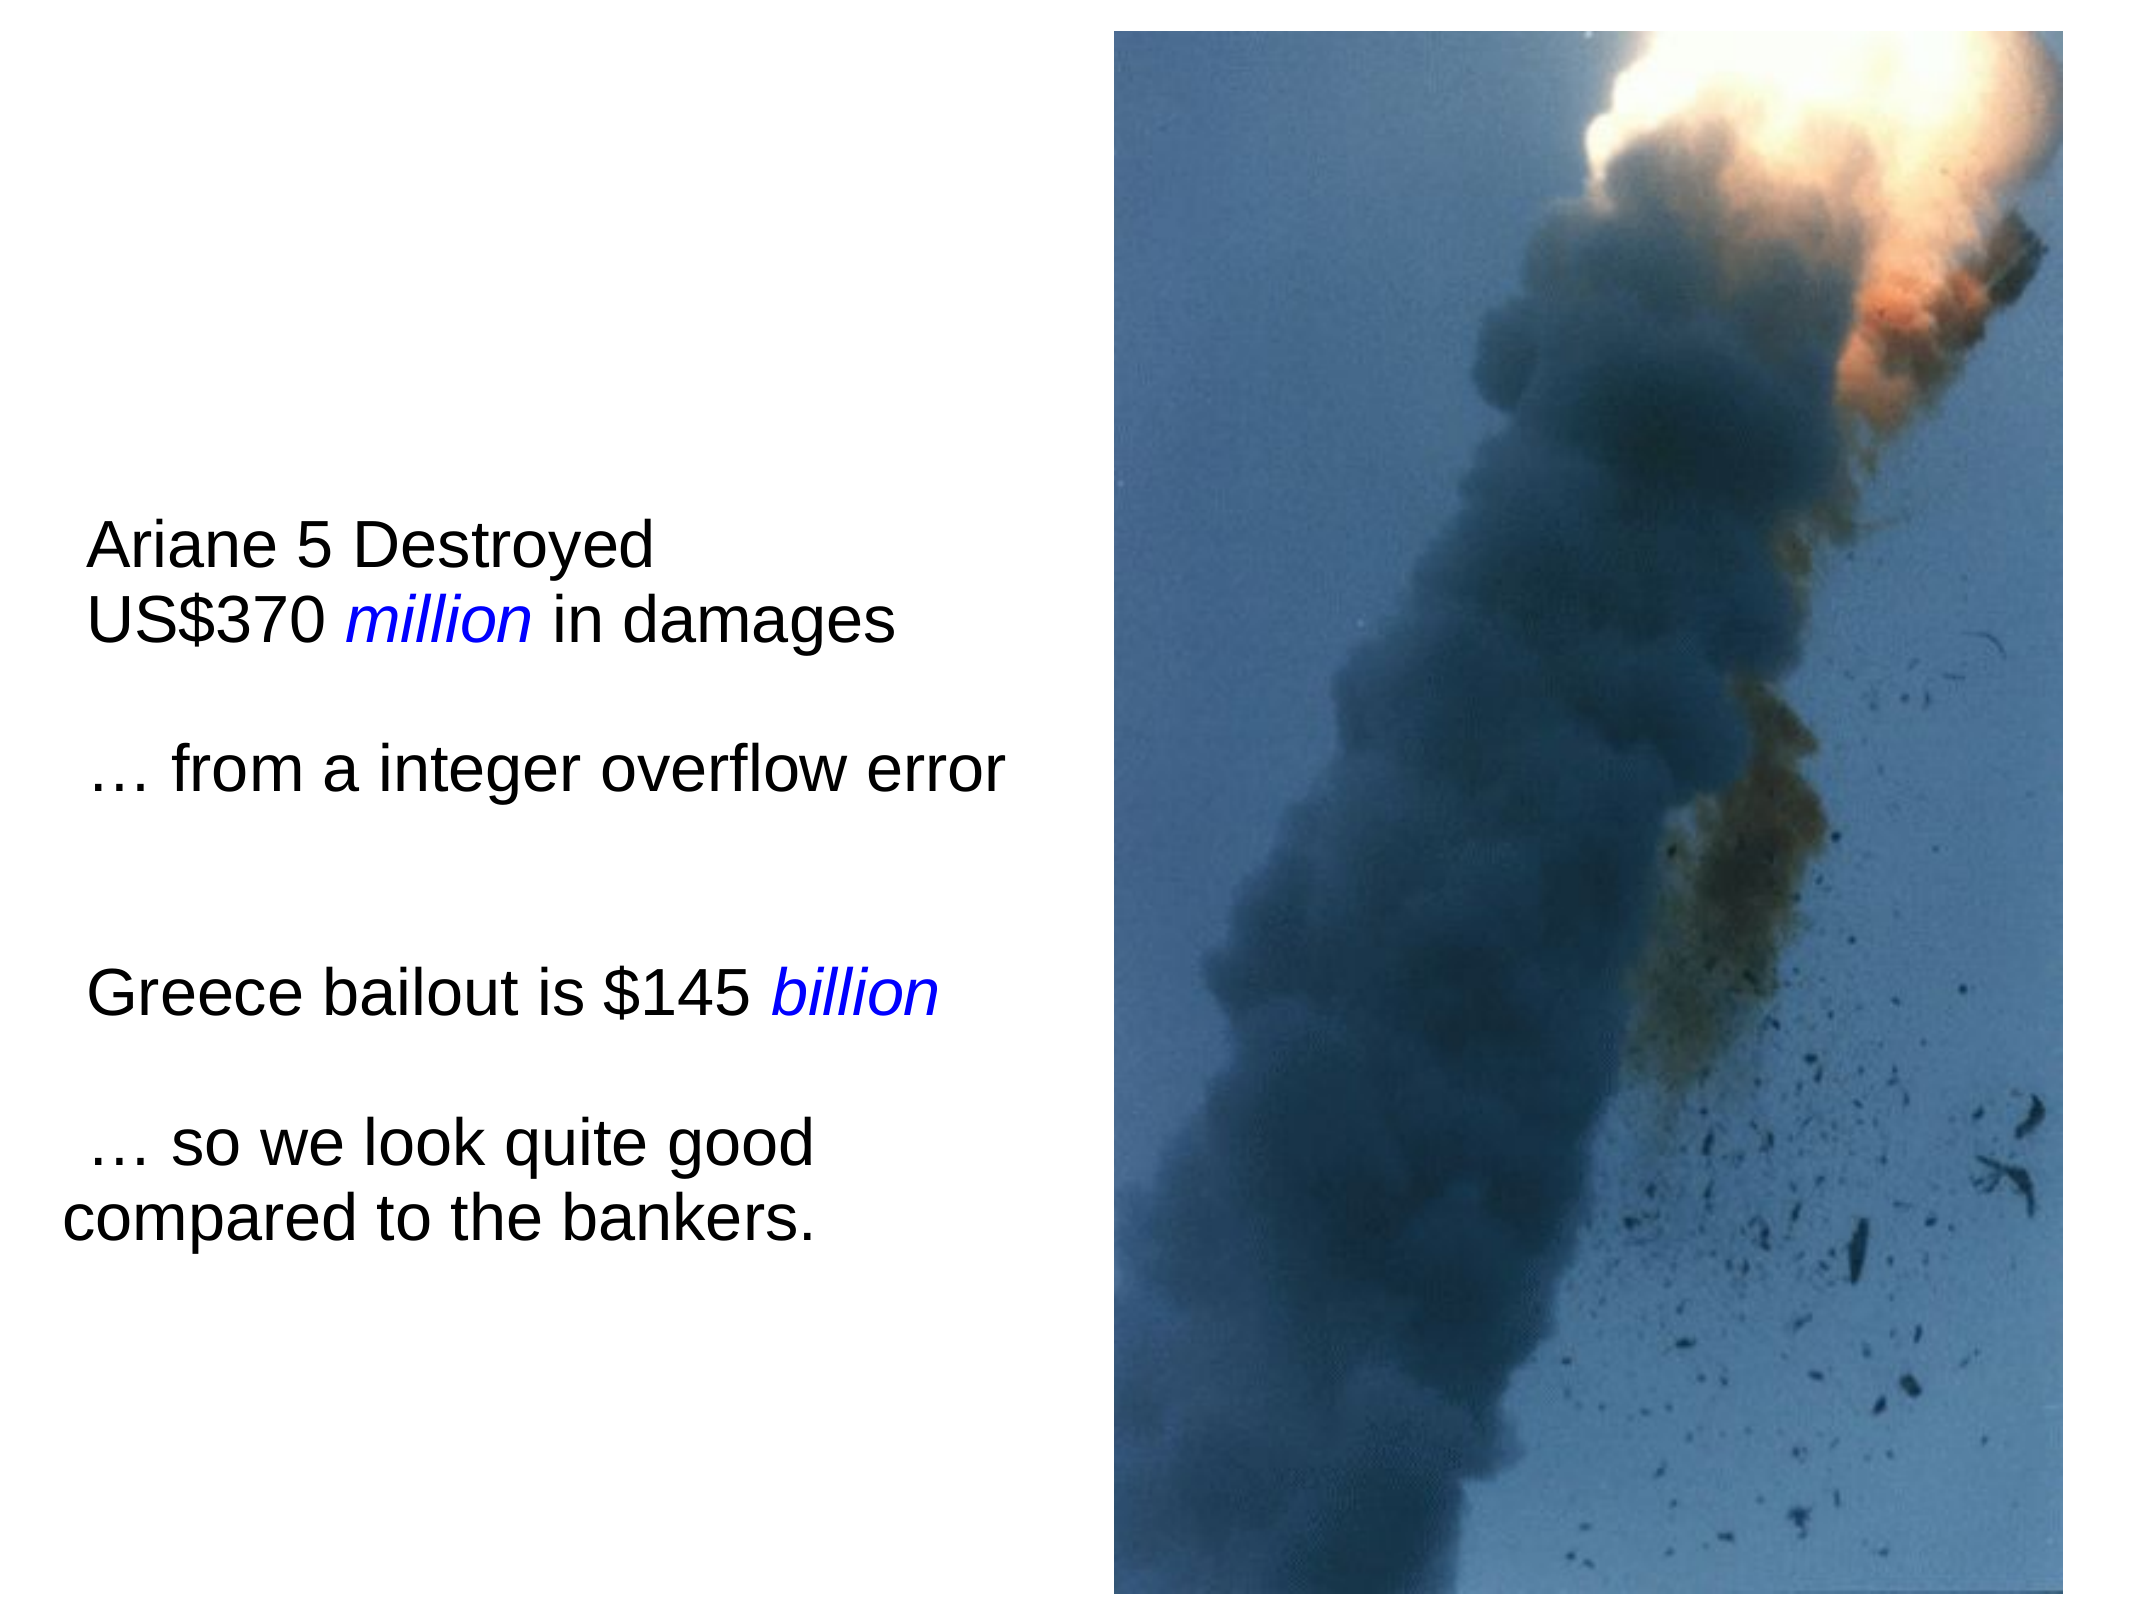

# Ariane 5 Destroyed
US$370 million in damages
… from a integer overflow error
Greece bailout is $145 billion
… so we look quite good compared to the bankers.